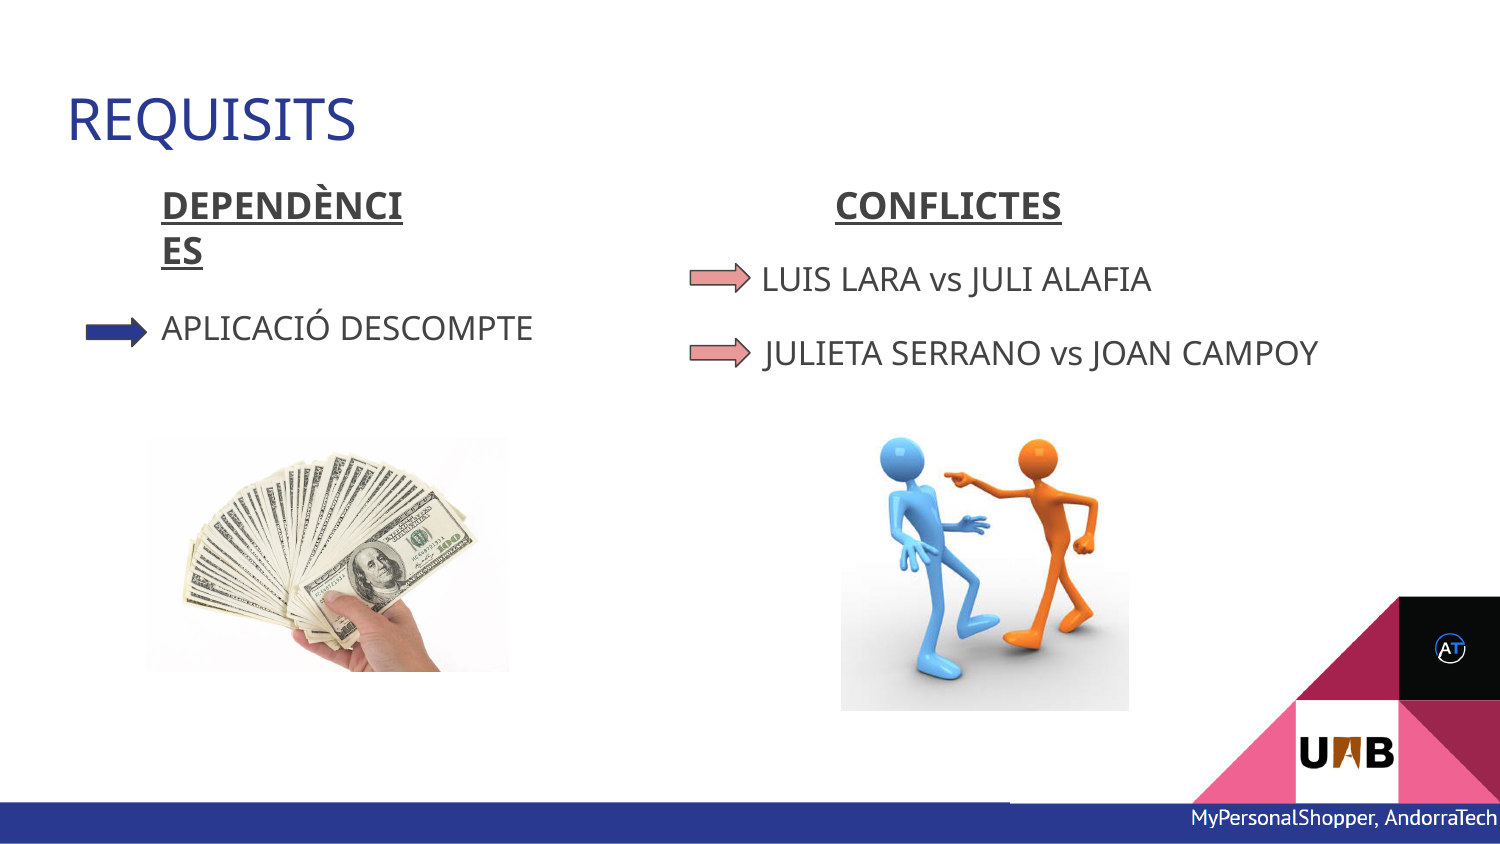

# REQUISITS
DEPENDÈNCIES
CONFLICTES
LUIS LARA vs JULI ALAFIA
 JULIETA SERRANO vs JOAN CAMPOY
APLICACIÓ DESCOMPTE